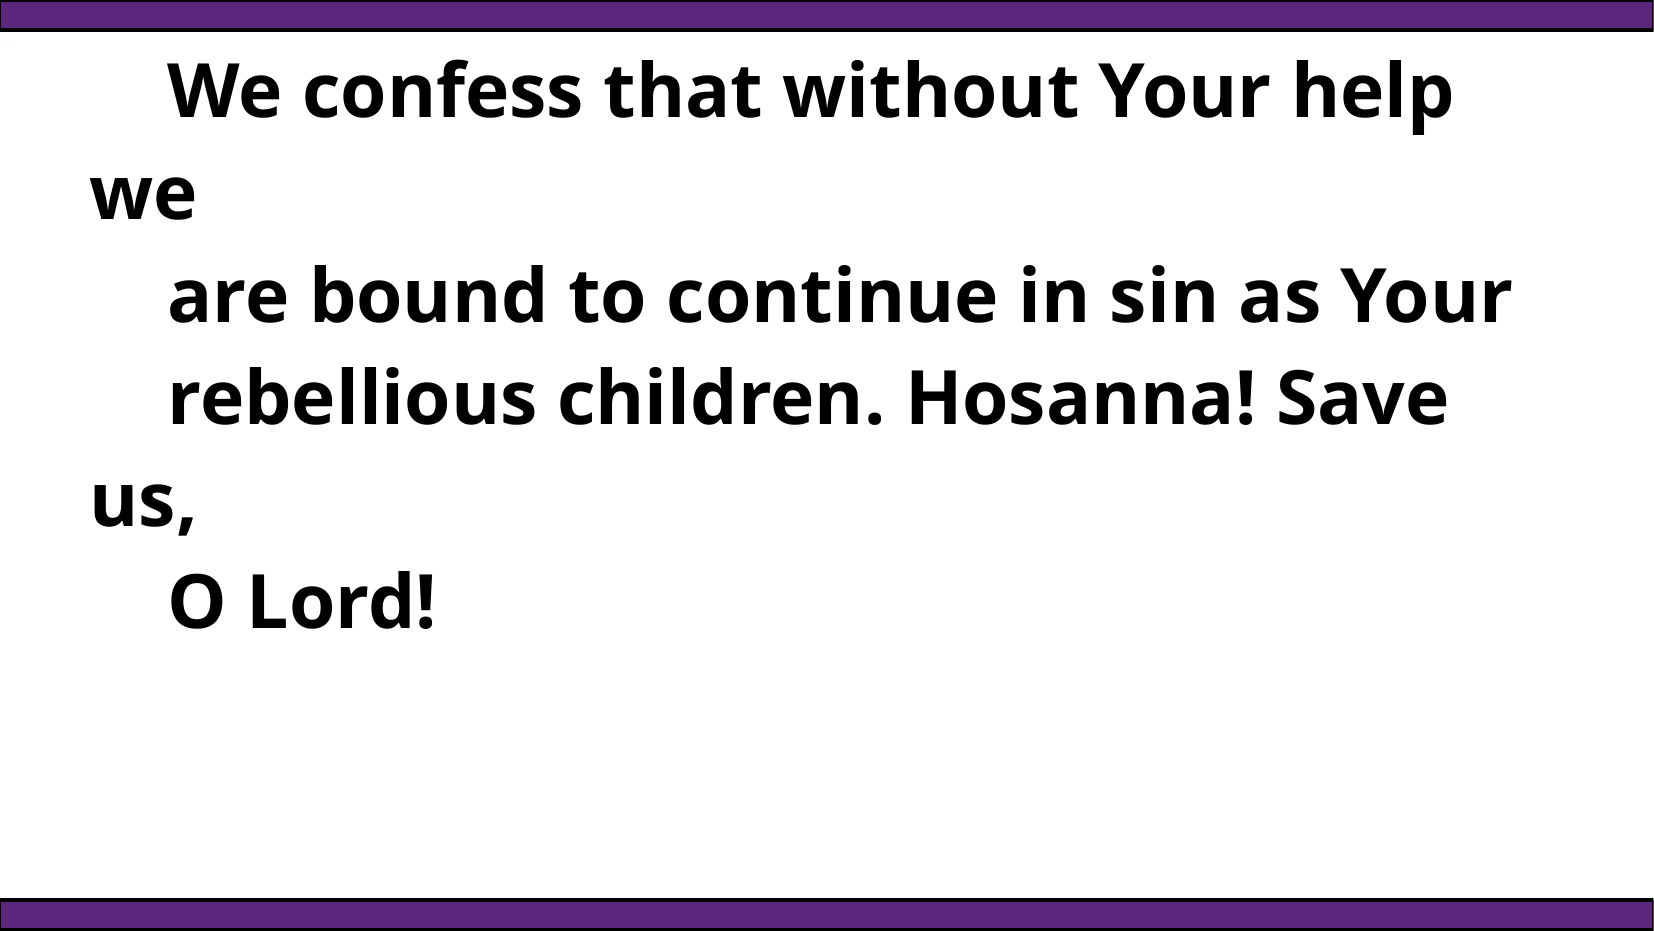

We confess that without Your help we
 are bound to continue in sin as Your
 rebellious children. Hosanna! Save us,
 O Lord!